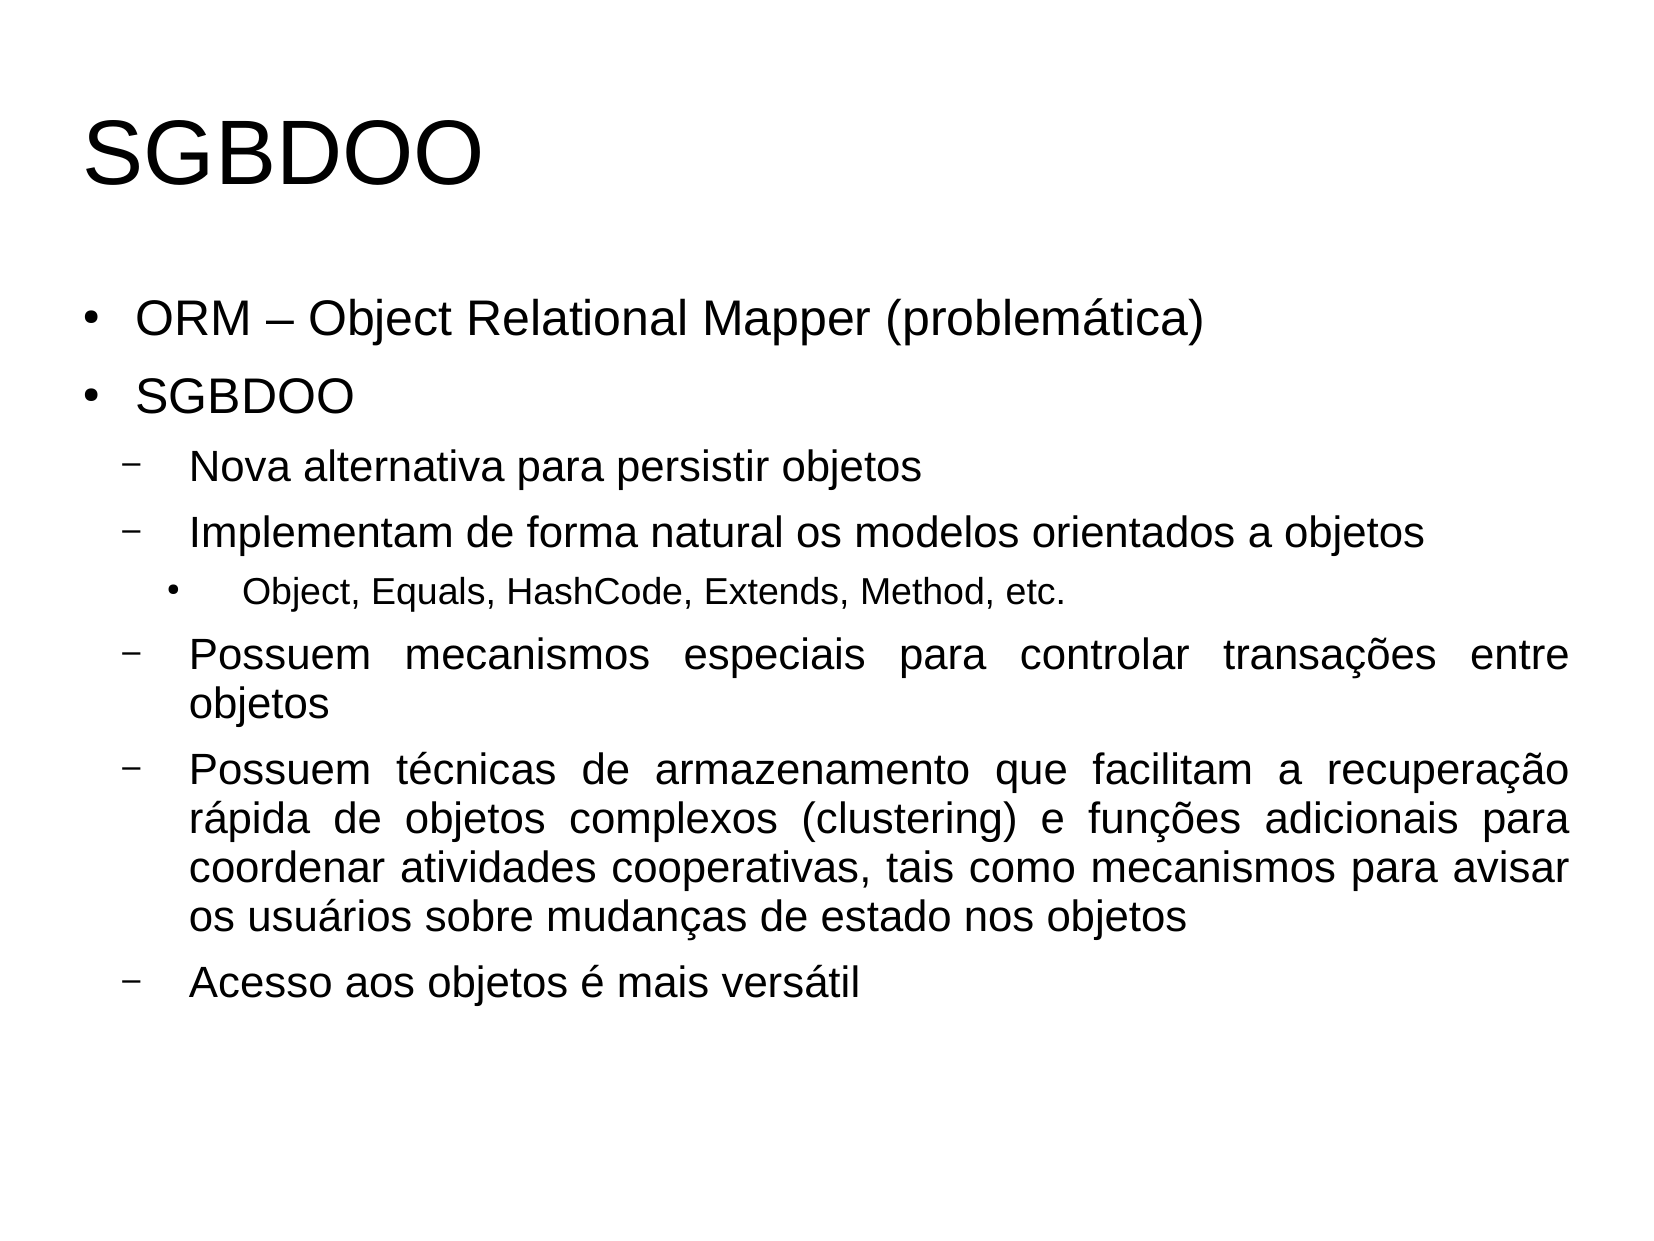

# SGBDOO
ORM – Object Relational Mapper (problemática)
SGBDOO
Nova alternativa para persistir objetos
Implementam de forma natural os modelos orientados a objetos
Object, Equals, HashCode, Extends, Method, etc.
Possuem mecanismos especiais para controlar transações entre objetos
Possuem técnicas de armazenamento que facilitam a recuperação rápida de objetos complexos (clustering) e funções adicionais para coordenar atividades cooperativas, tais como mecanismos para avisar os usuários sobre mudanças de estado nos objetos
Acesso aos objetos é mais versátil